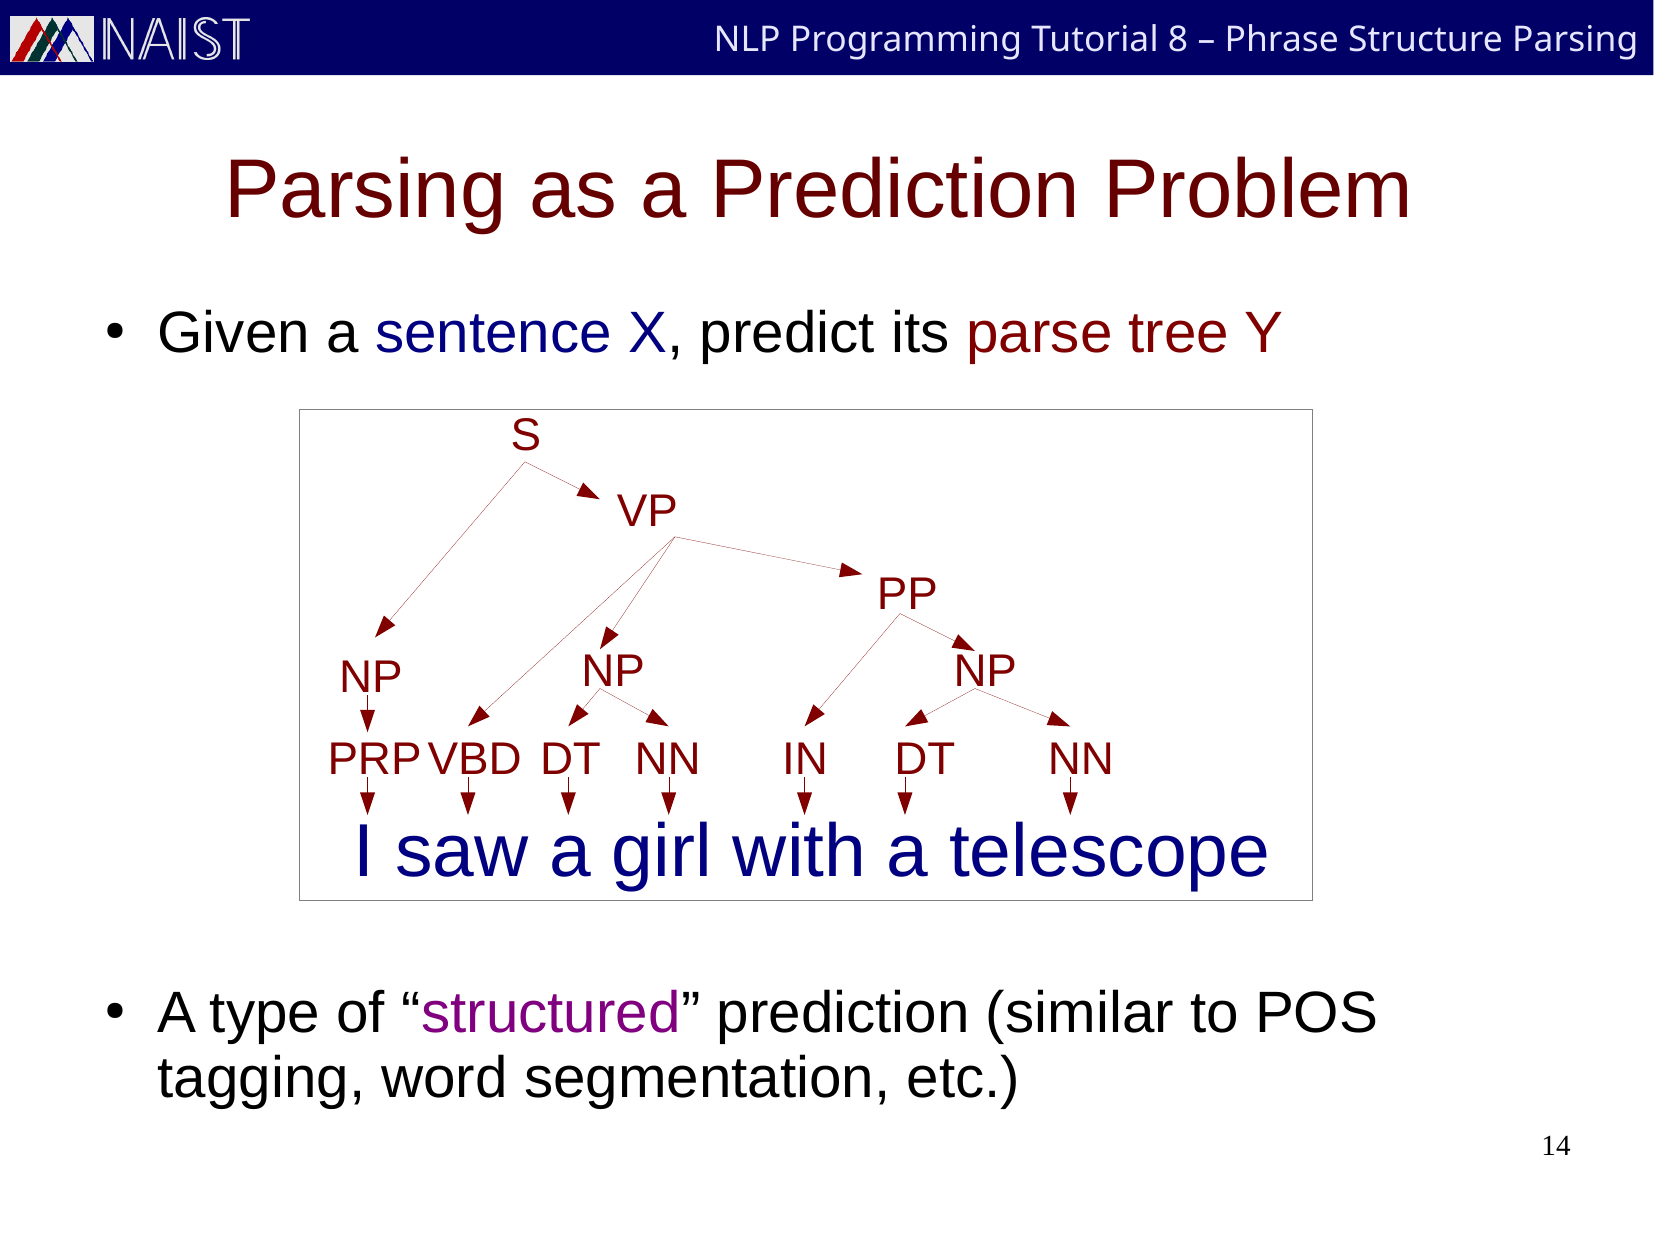

# Parsing as a Prediction Problem
Given a sentence X, predict its parse tree Y
A type of “structured” prediction (similar to POS tagging, word segmentation, etc.)
S
VP
PP
NP
NP
NP
PRP
VBD
DT
NN
IN
DT
NN
I saw a girl with a telescope
14